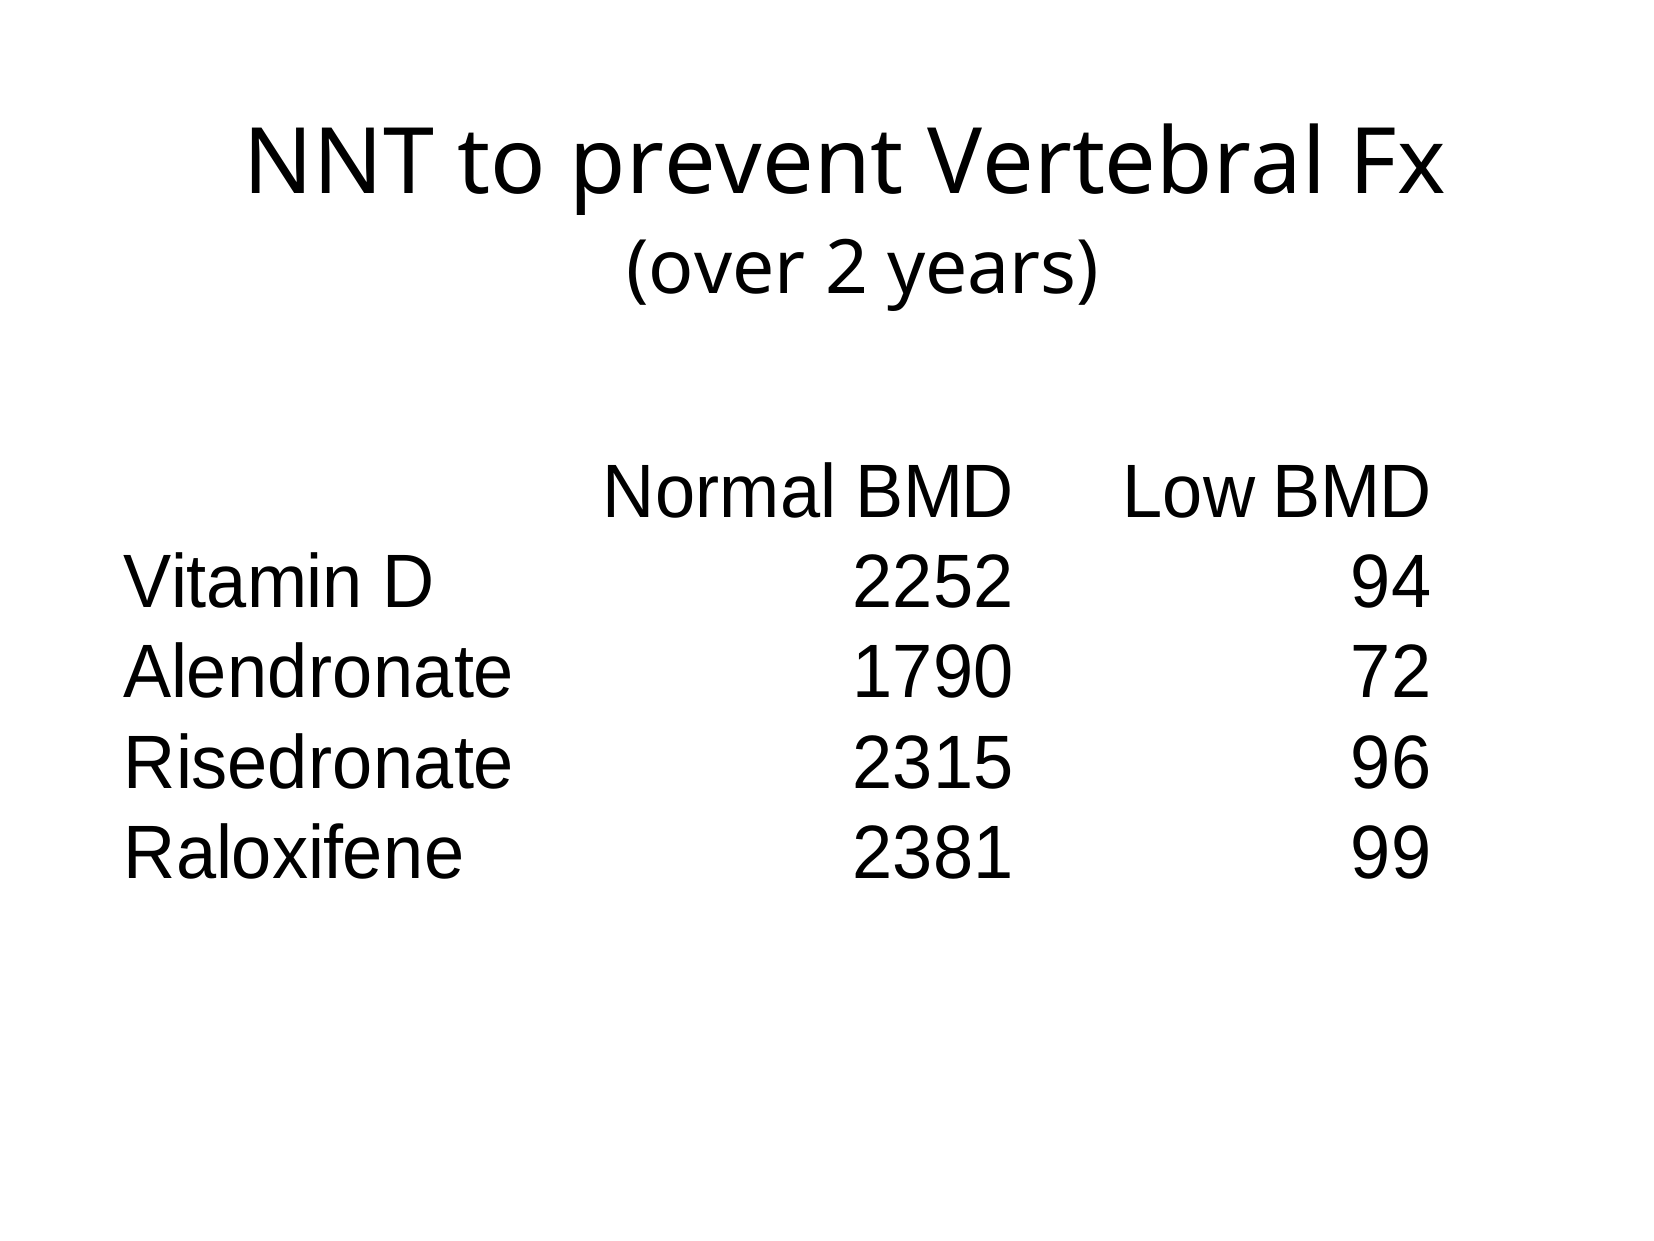

# NNT to prevent Vertebral Fx (over 2 years)